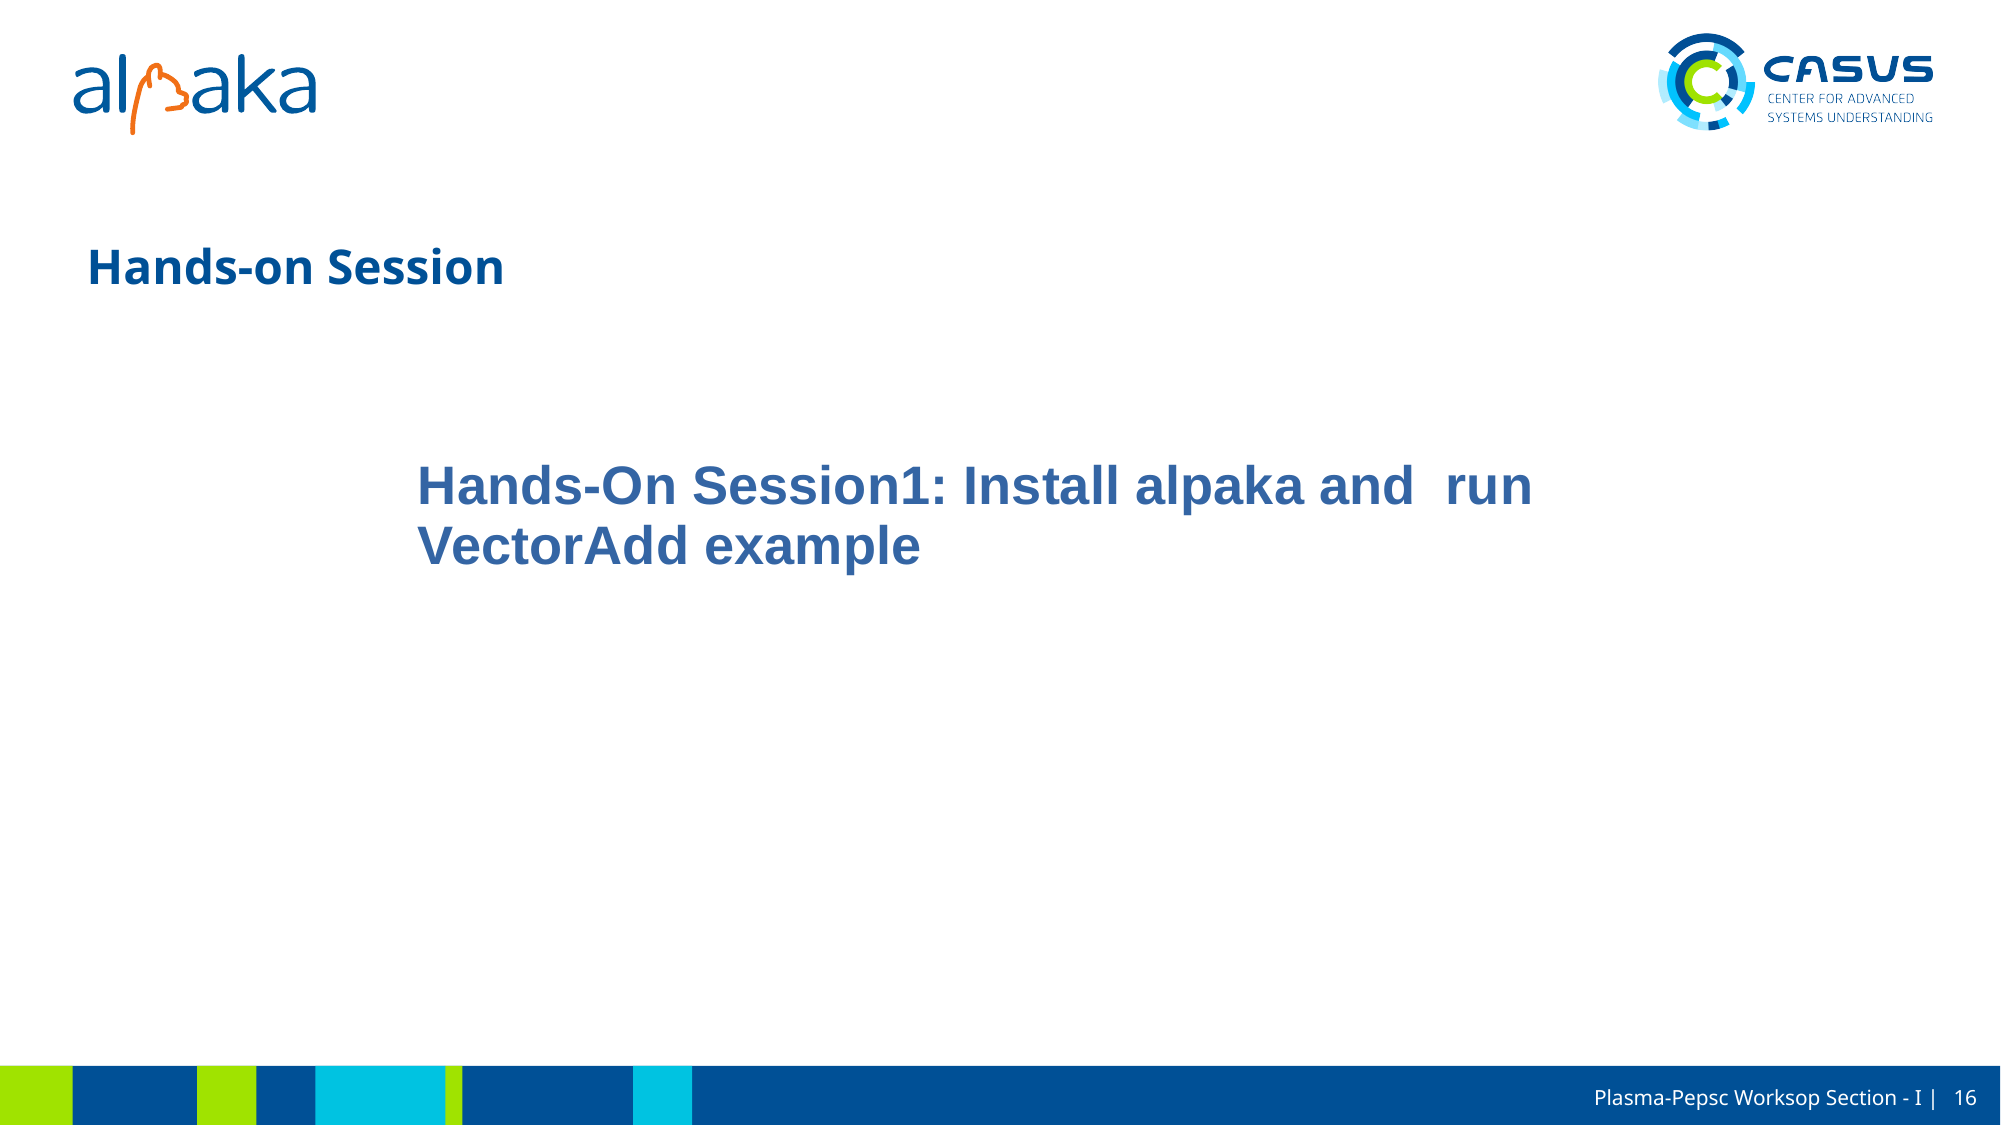

# Hands-on Session
Hands-On Session1: Install alpaka and run VectorAdd example
Plasma-Pepsc Worksop Section - I
16